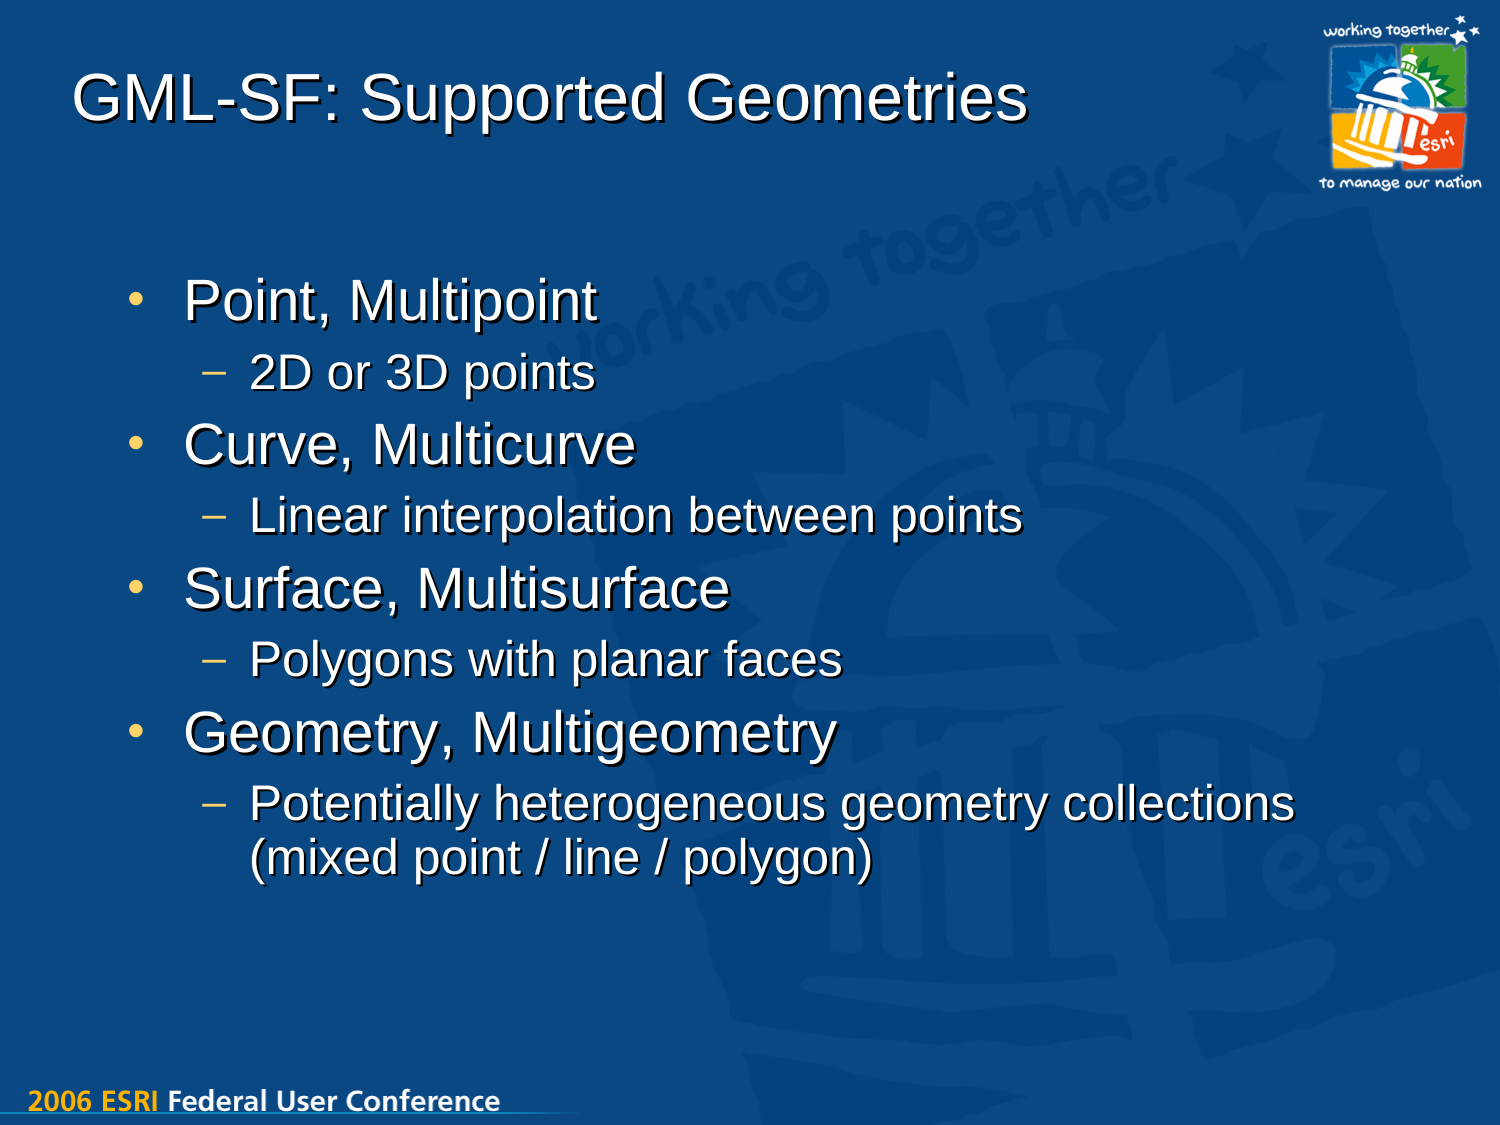

# GML-SF: Supported Geometries
Point, Multipoint
2D or 3D points
Curve, Multicurve
Linear interpolation between points
Surface, Multisurface
Polygons with planar faces
Geometry, Multigeometry
Potentially heterogeneous geometry collections (mixed point / line / polygon)